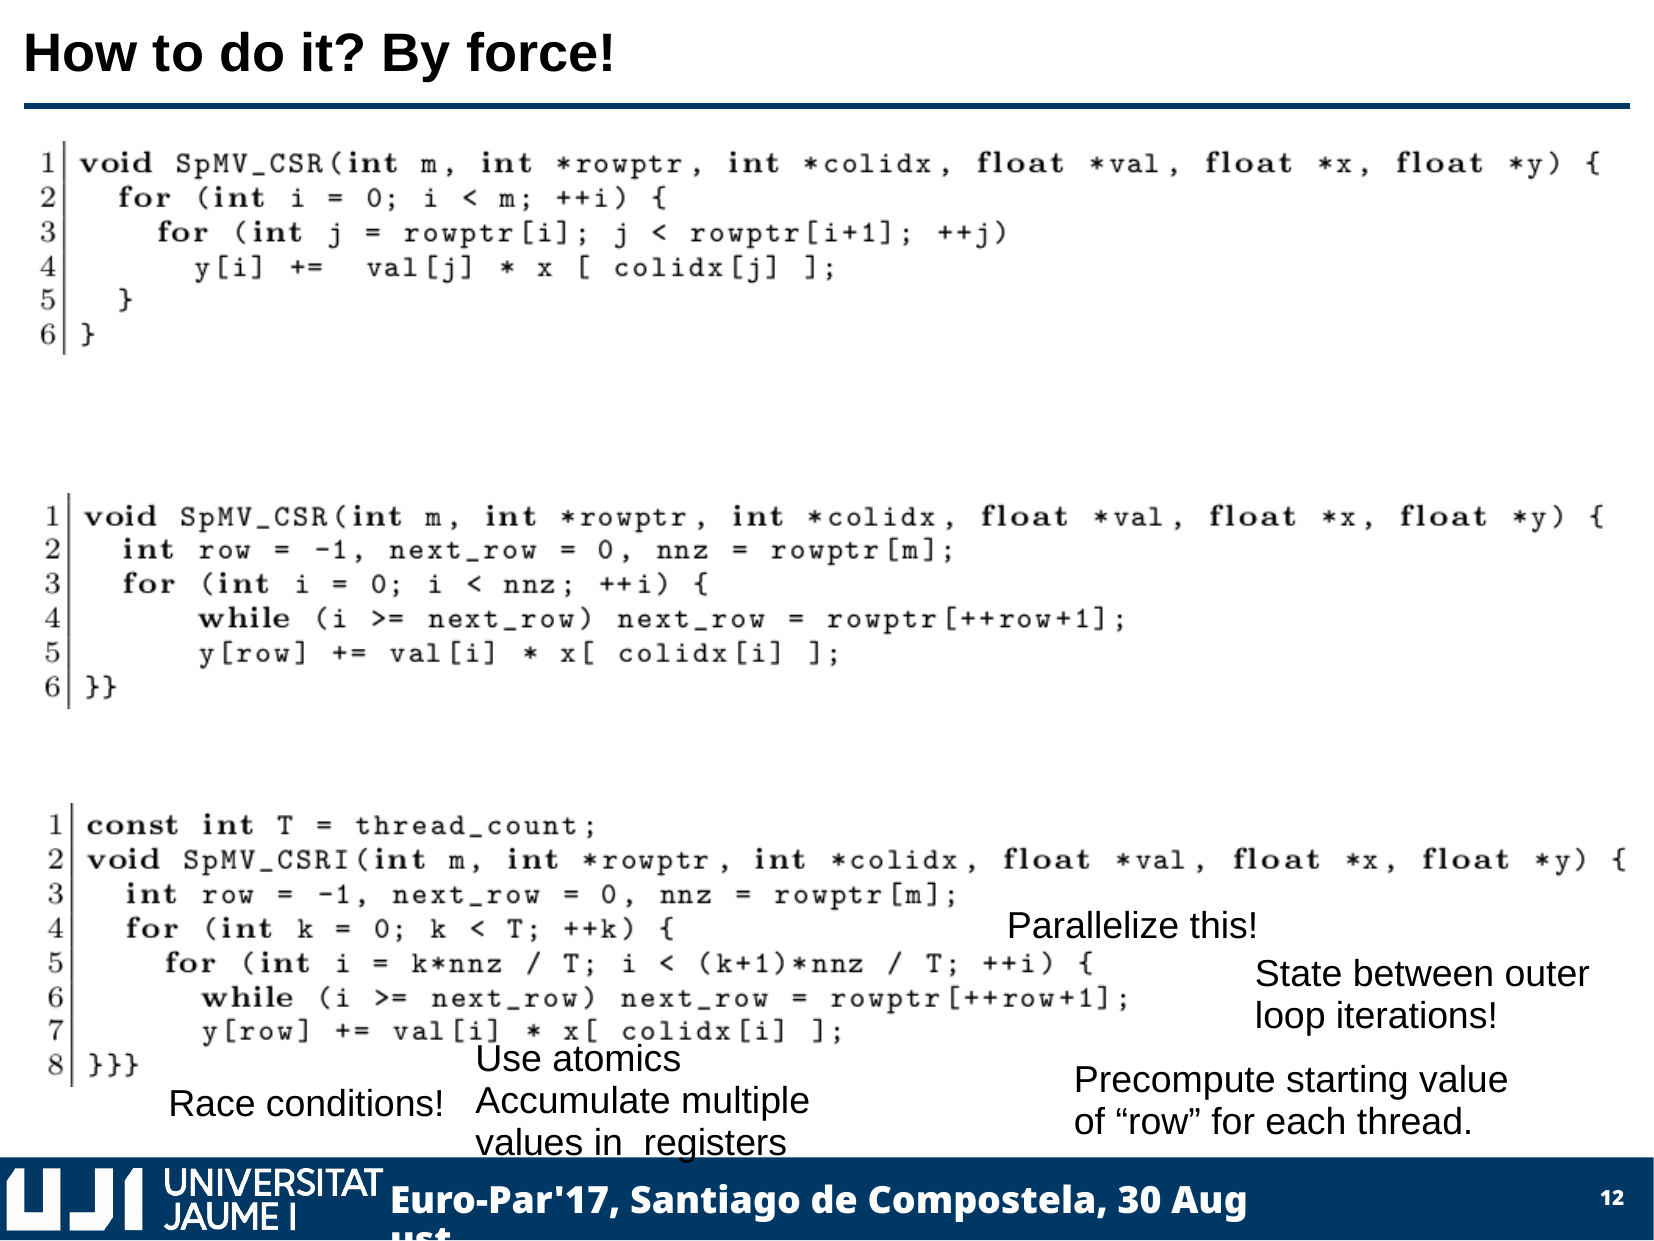

# How to do it? By force!
Parallelize this!
State between outer loop iterations!
Use atomics
Accumulate multiple values in registers
Precompute starting value of “row” for each thread.
Race conditions!
Euro-Par'17, Santiago de Compostela, 30 August
12